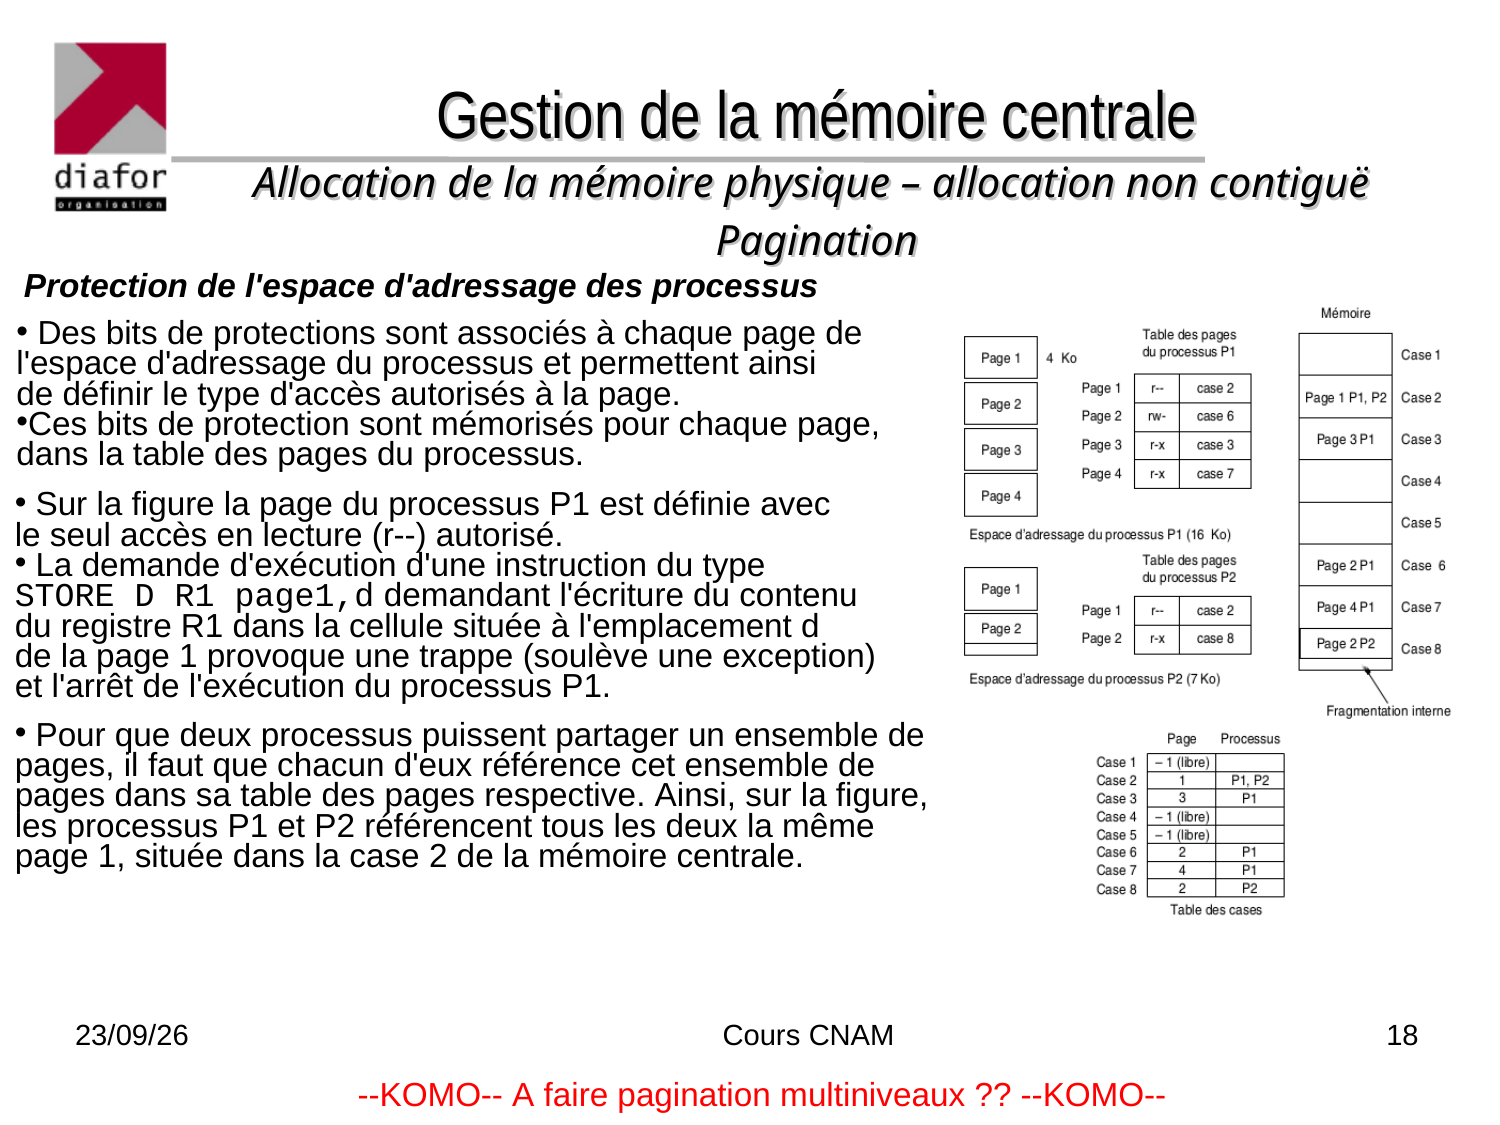

# Gestion de la mémoire centrale Allocation de la mémoire physique – allocation non contiguë Pagination
 Protection de l'espace d'adressage des processus
 Des bits de protections sont associés à chaque page de
l'espace d'adressage du processus et permettent ainsi
de définir le type d'accès autorisés à la page.
Ces bits de protection sont mémorisés pour chaque page,
dans la table des pages du processus.
 Sur la figure la page du processus P1 est définie avec
le seul accès en lecture (r--) autorisé.
 La demande d'exécution d'une instruction du type
STORE D R1 page1,d demandant l'écriture du contenu
du registre R1 dans la cellule située à l'emplacement d
de la page 1 provoque une trappe (soulève une exception)
et l'arrêt de l'exécution du processus P1.
 Pour que deux processus puissent partager un ensemble de
pages, il faut que chacun d'eux référence cet ensemble de
pages dans sa table des pages respective. Ainsi, sur la figure,
les processus P1 et P2 référencent tous les deux la même
page 1, située dans la case 2 de la mémoire centrale.
Cours CNAM
18
--KOMO-- A faire pagination multiniveaux ?? --KOMO--